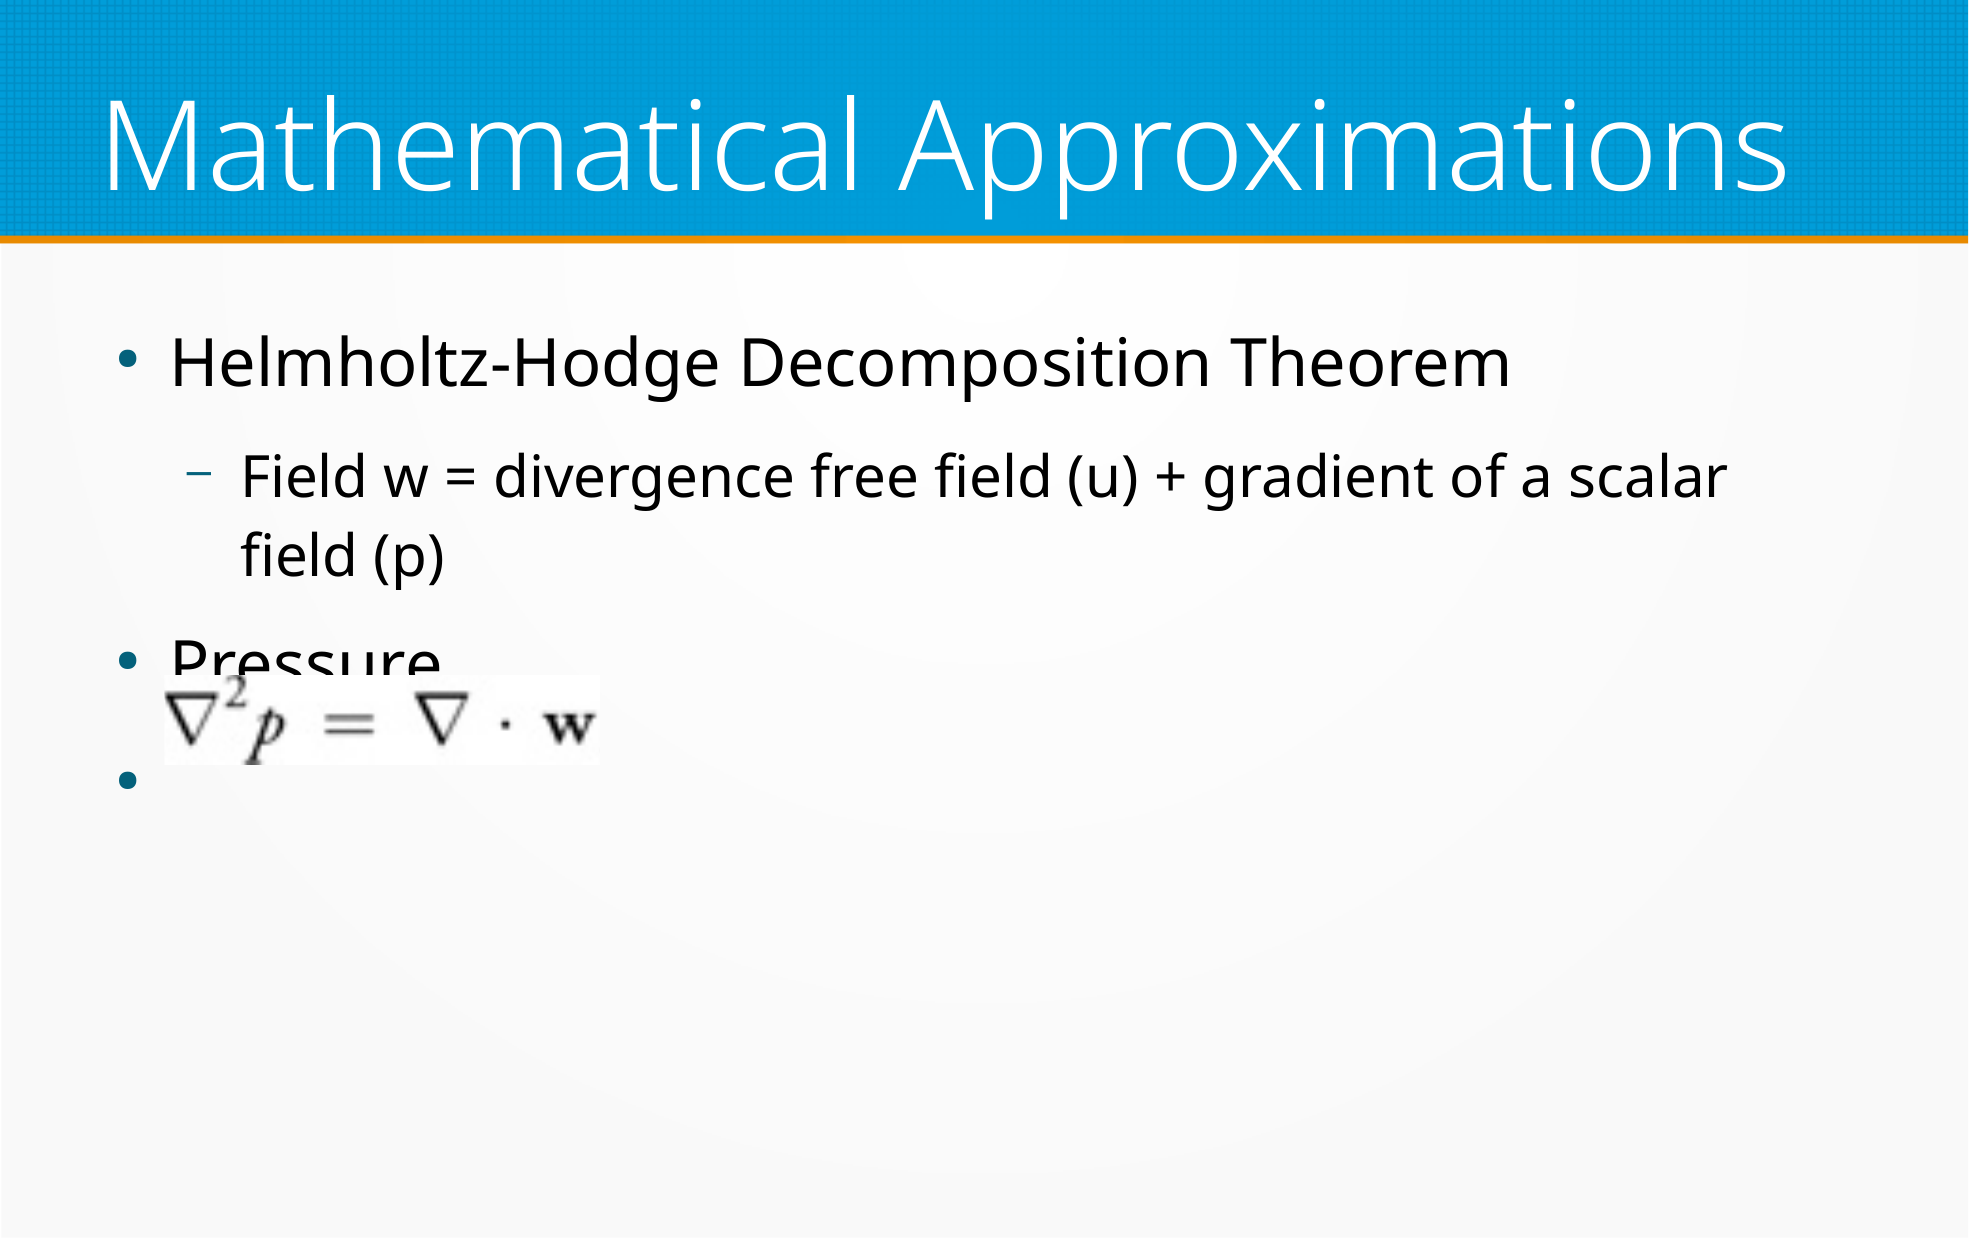

# Mathematical Approximations
Helmholtz-Hodge Decomposition Theorem
Field w = divergence free field (u) + gradient of a scalar field (p)
Pressure